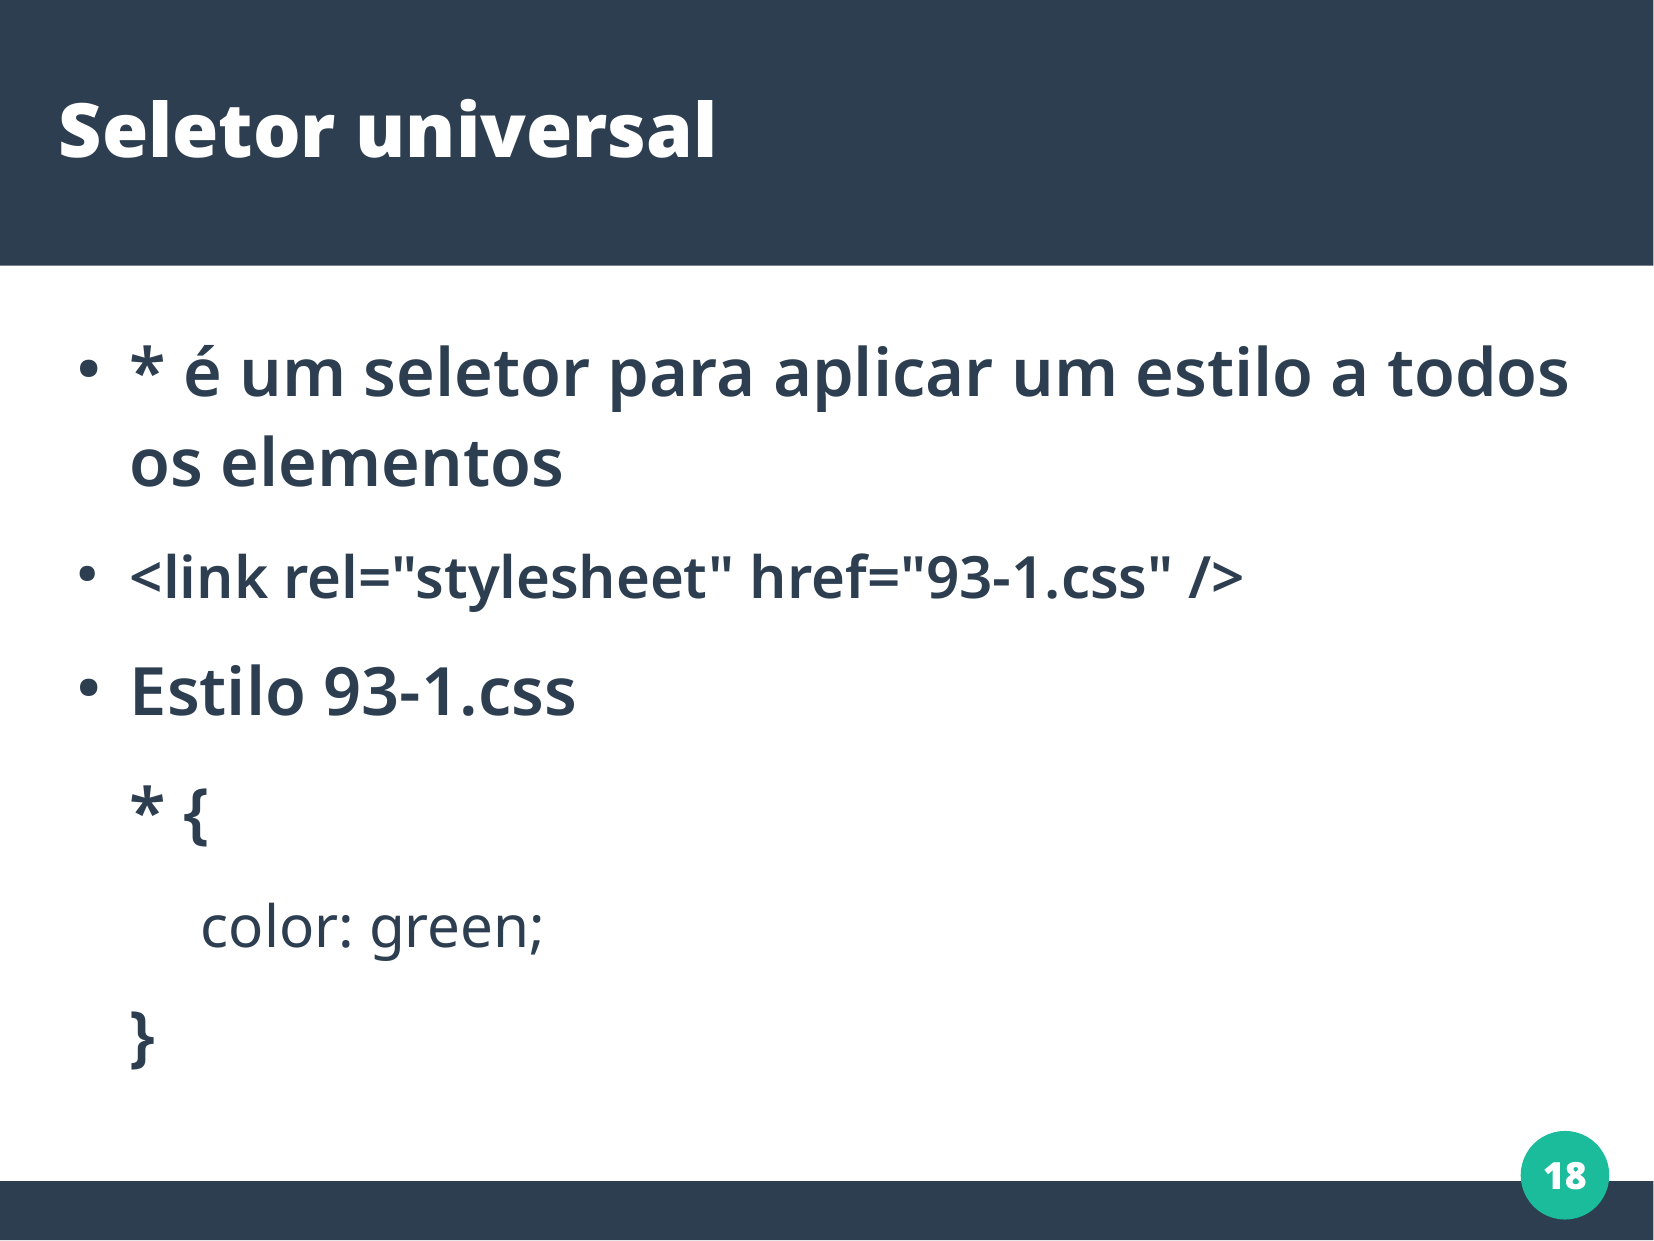

# Seletor universal
* é um seletor para aplicar um estilo a todos os elementos
<link rel="stylesheet" href="93-1.css" />
Estilo 93-1.css
* {
color: green;
}
18